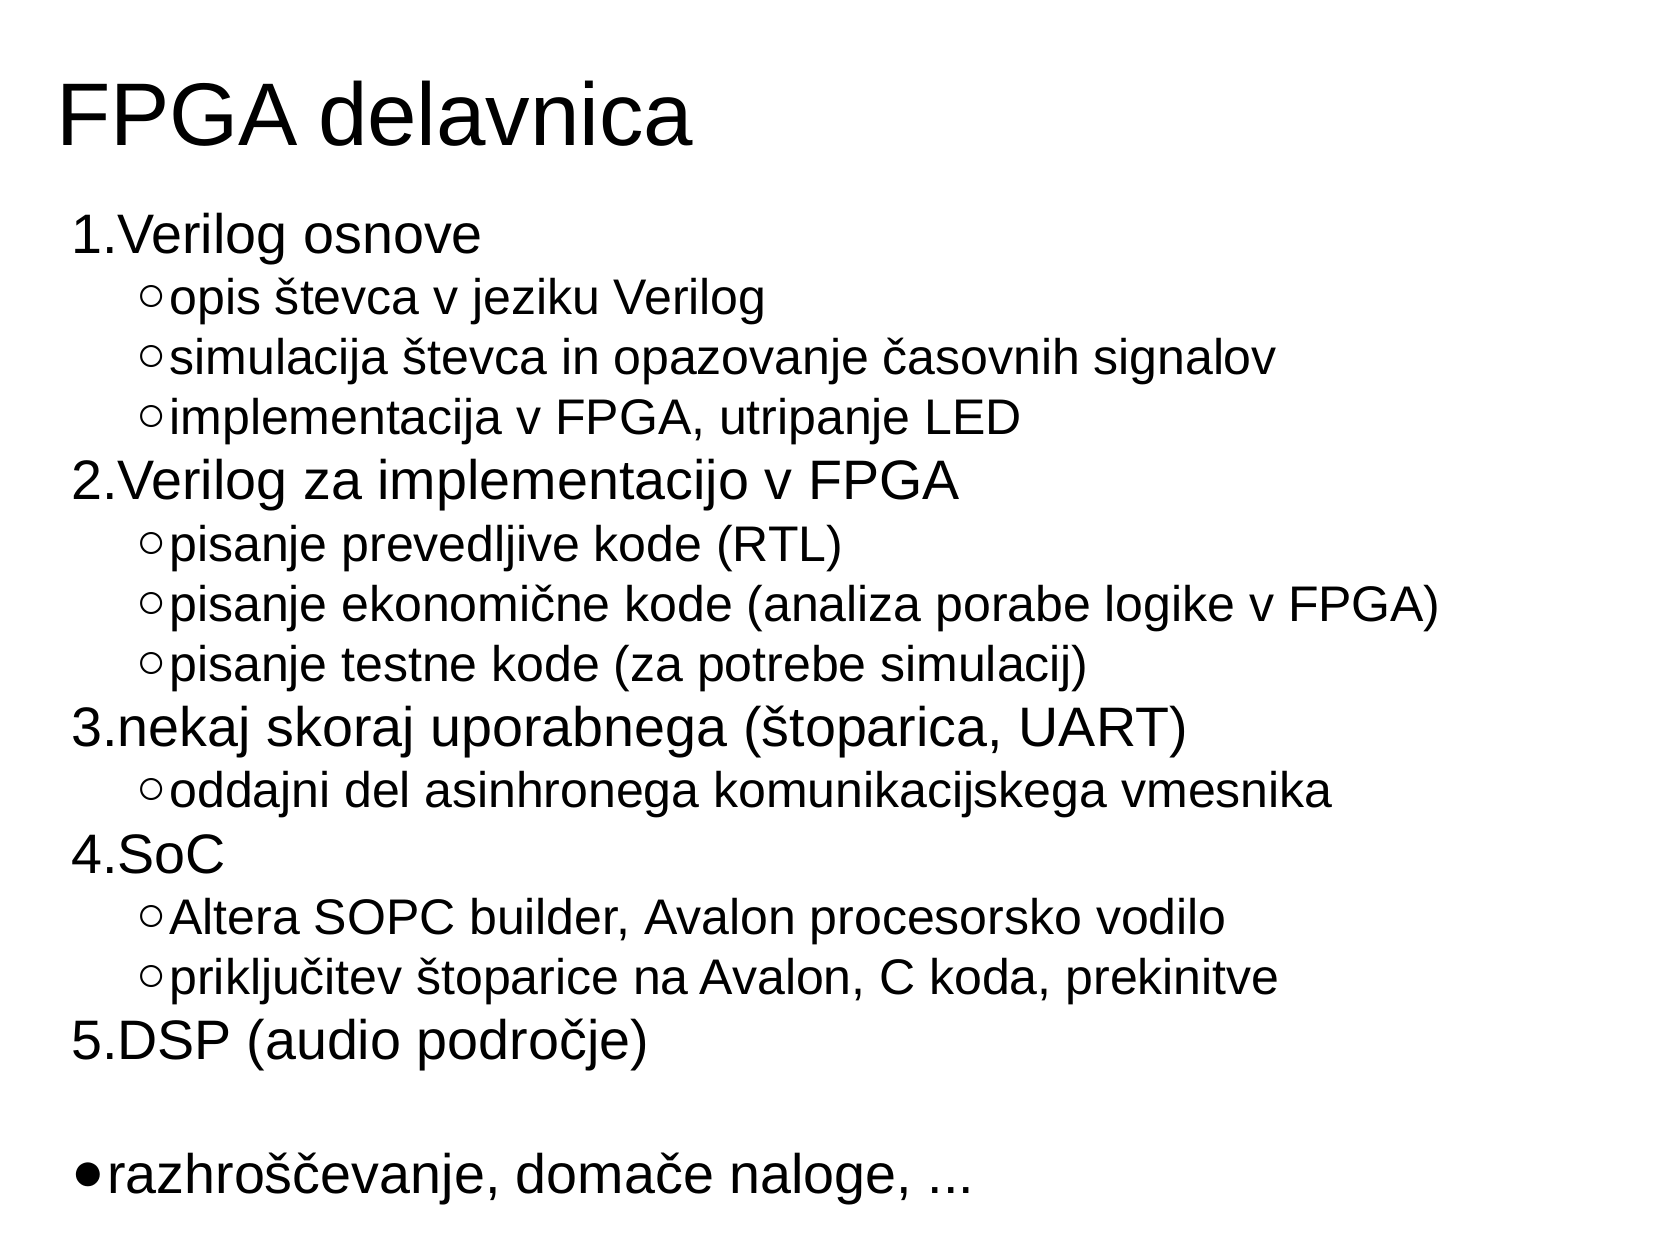

# FPGA delavnica
Verilog osnove
opis števca v jeziku Verilog
simulacija števca in opazovanje časovnih signalov
implementacija v FPGA, utripanje LED
Verilog za implementacijo v FPGA
pisanje prevedljive kode (RTL)
pisanje ekonomične kode (analiza porabe logike v FPGA)
pisanje testne kode (za potrebe simulacij)
nekaj skoraj uporabnega (štoparica, UART)
oddajni del asinhronega komunikacijskega vmesnika
SoC
Altera SOPC builder, Avalon procesorsko vodilo
priključitev štoparice na Avalon, C koda, prekinitve
DSP (audio področje)
razhroščevanje, domače naloge, ...